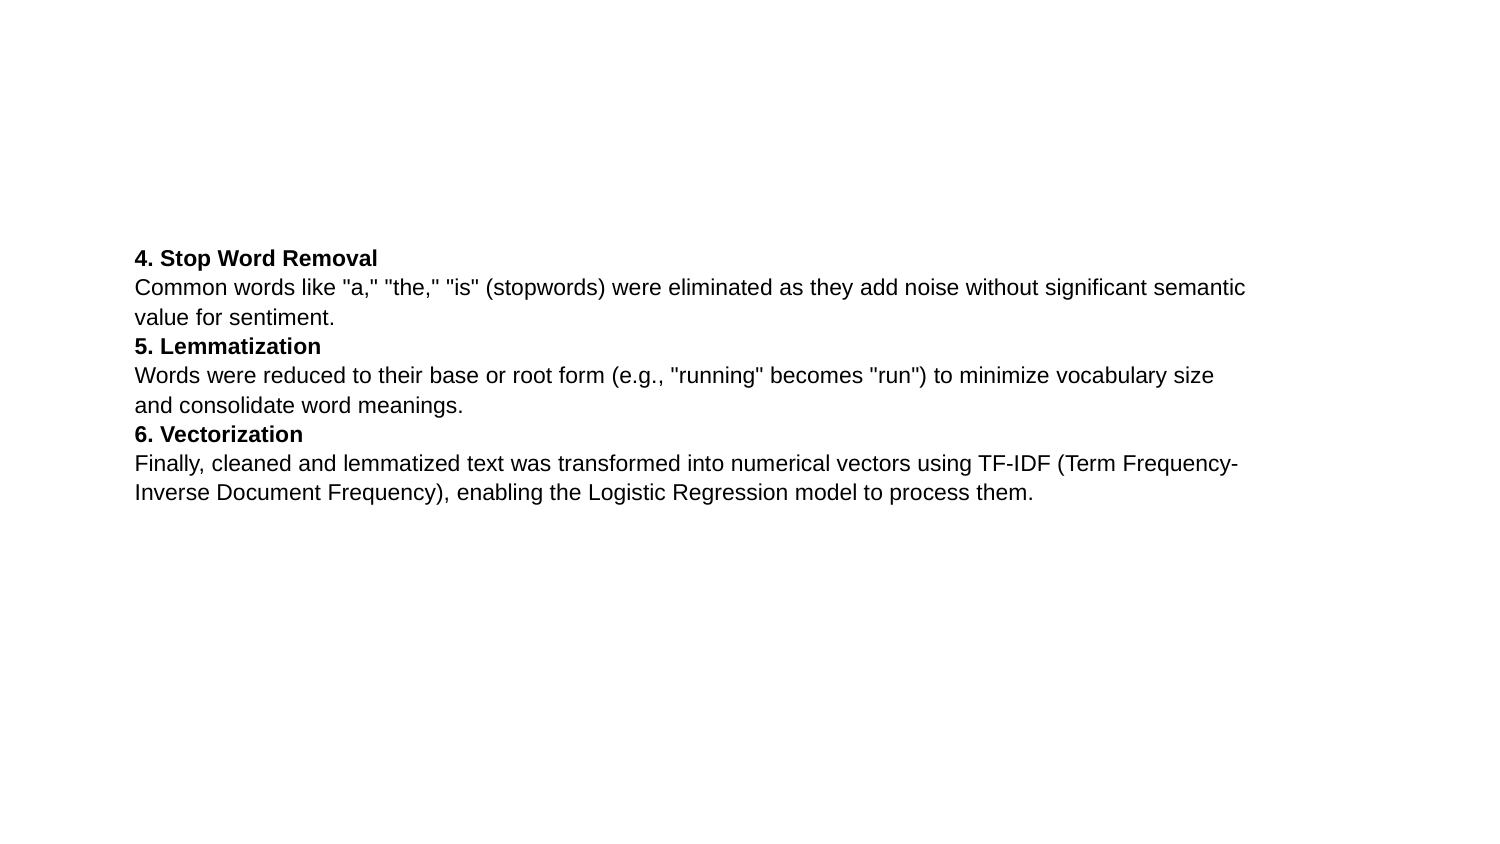

# 4. Stop Word Removal Common words like "a," "the," "is" (stopwords) were eliminated as they add noise without significant semantic value for sentiment. 5. Lemmatization Words were reduced to their base or root form (e.g., "running" becomes "run") to minimize vocabulary size and consolidate word meanings. 6. Vectorization Finally, cleaned and lemmatized text was transformed into numerical vectors using TF-IDF (Term Frequency-Inverse Document Frequency), enabling the Logistic Regression model to process them.